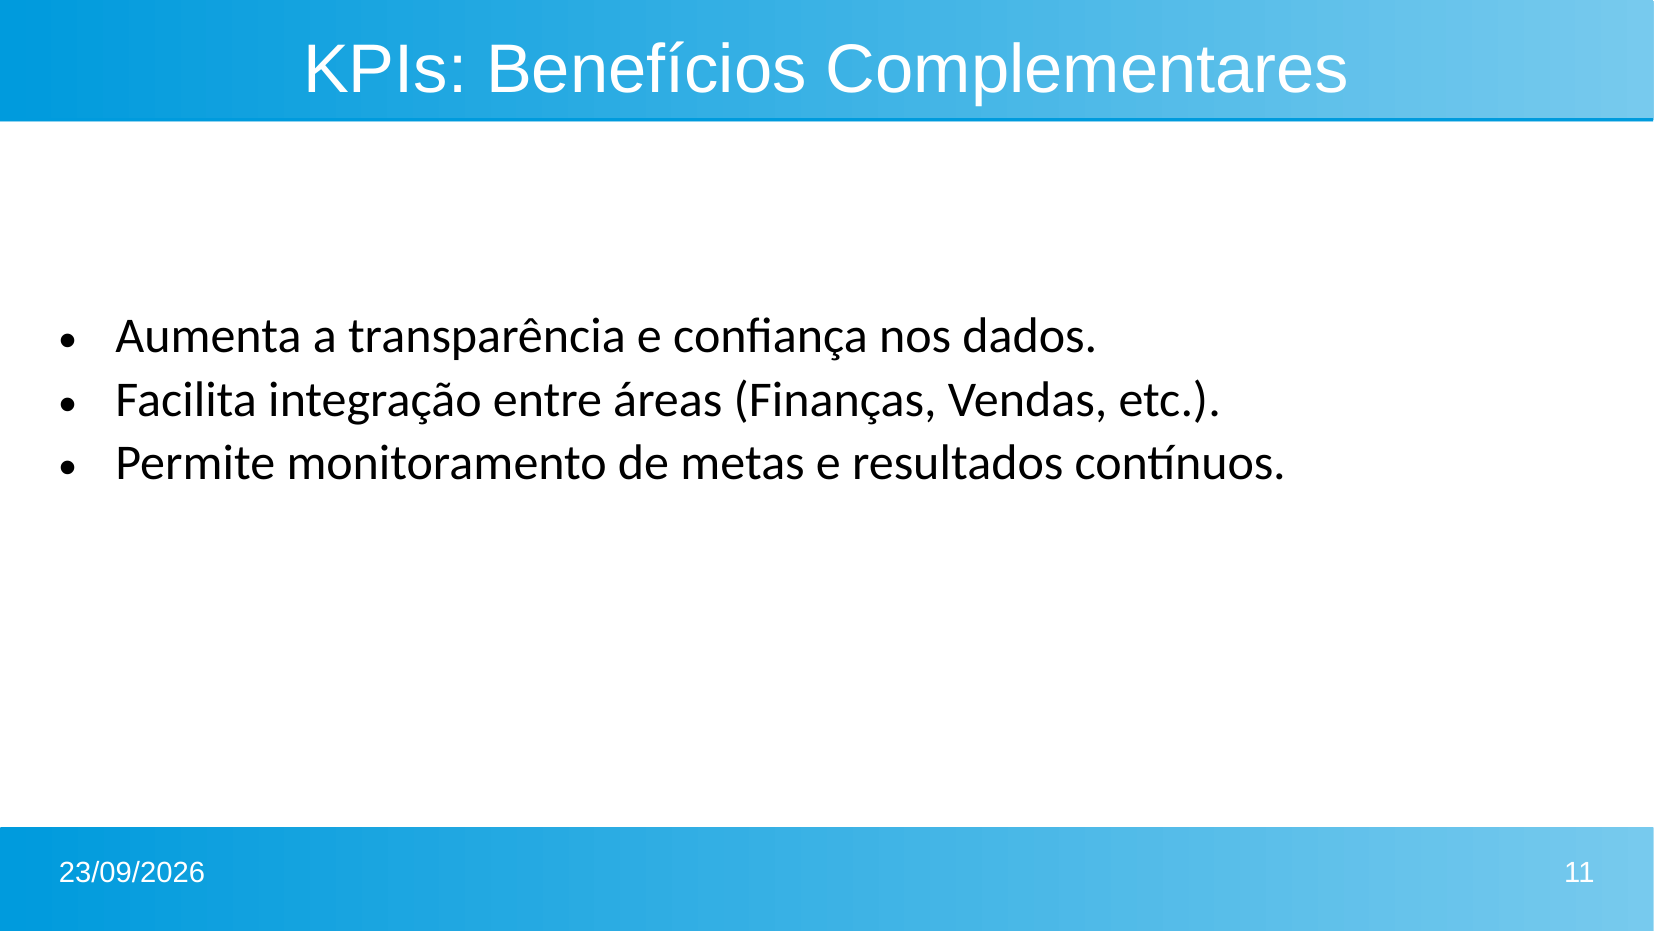

# KPIs: Benefícios Complementares
Aumenta a transparência e confiança nos dados.
Facilita integração entre áreas (Finanças, Vendas, etc.).
Permite monitoramento de metas e resultados contínuos.
11